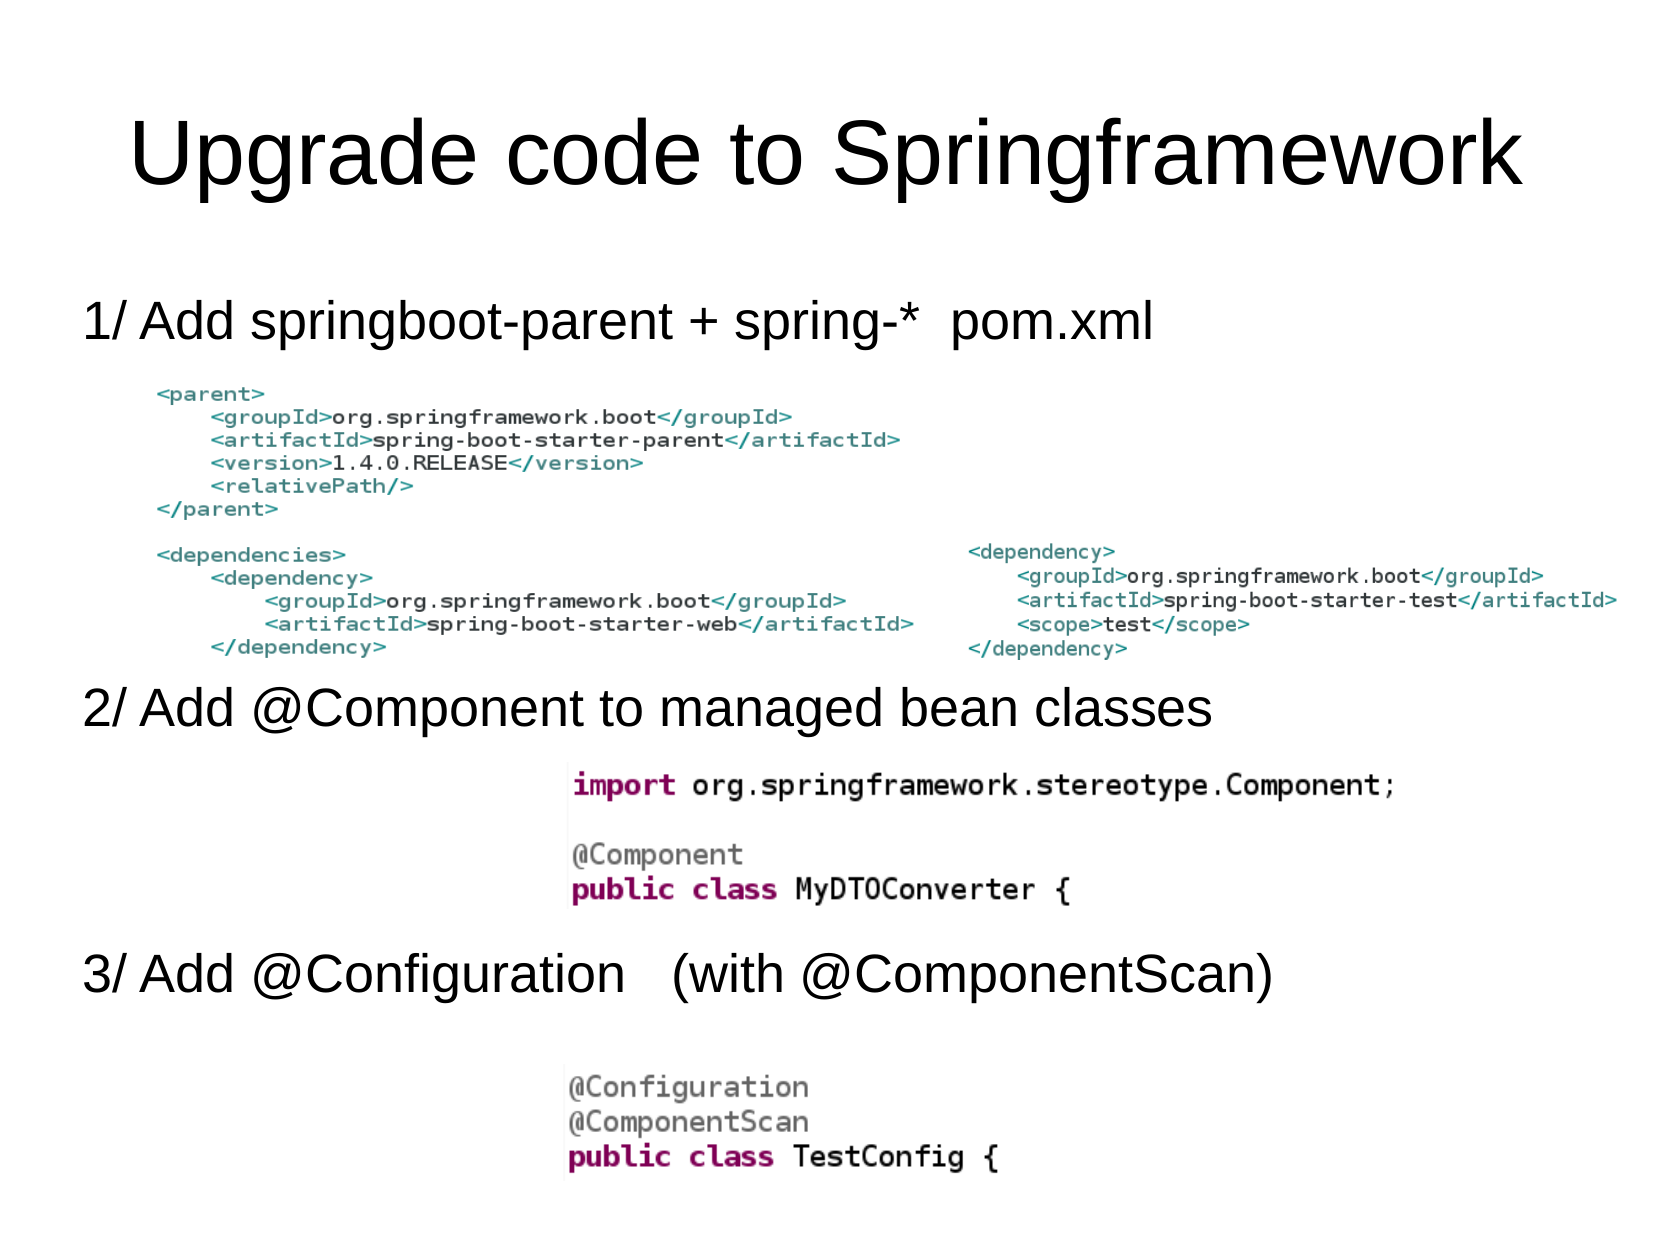

# Upgrade code to Springframework
1/ Add springboot-parent + spring-* pom.xml
2/ Add @Component to managed bean classes
3/ Add @Configuration (with @ComponentScan)